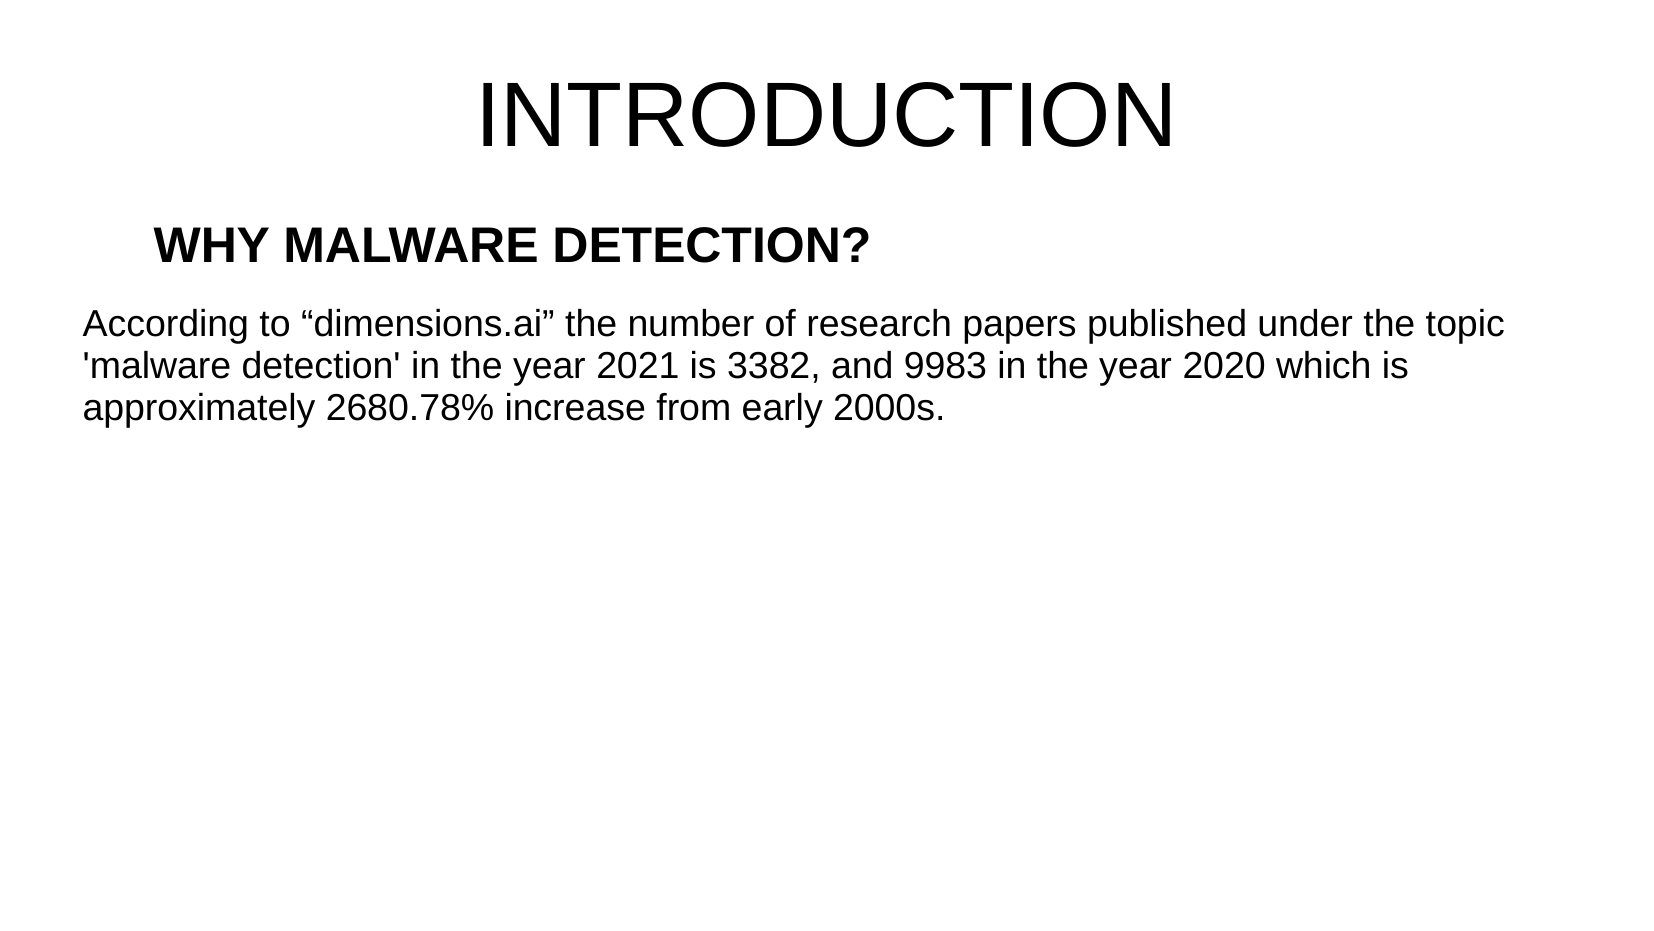

# INTRODUCTION
WHY MALWARE DETECTION?
According to “dimensions.ai” the number of research papers published under the topic 'malware detection' in the year 2021 is 3382, and 9983 in the year 2020 which is approximately 2680.78% increase from early 2000s.